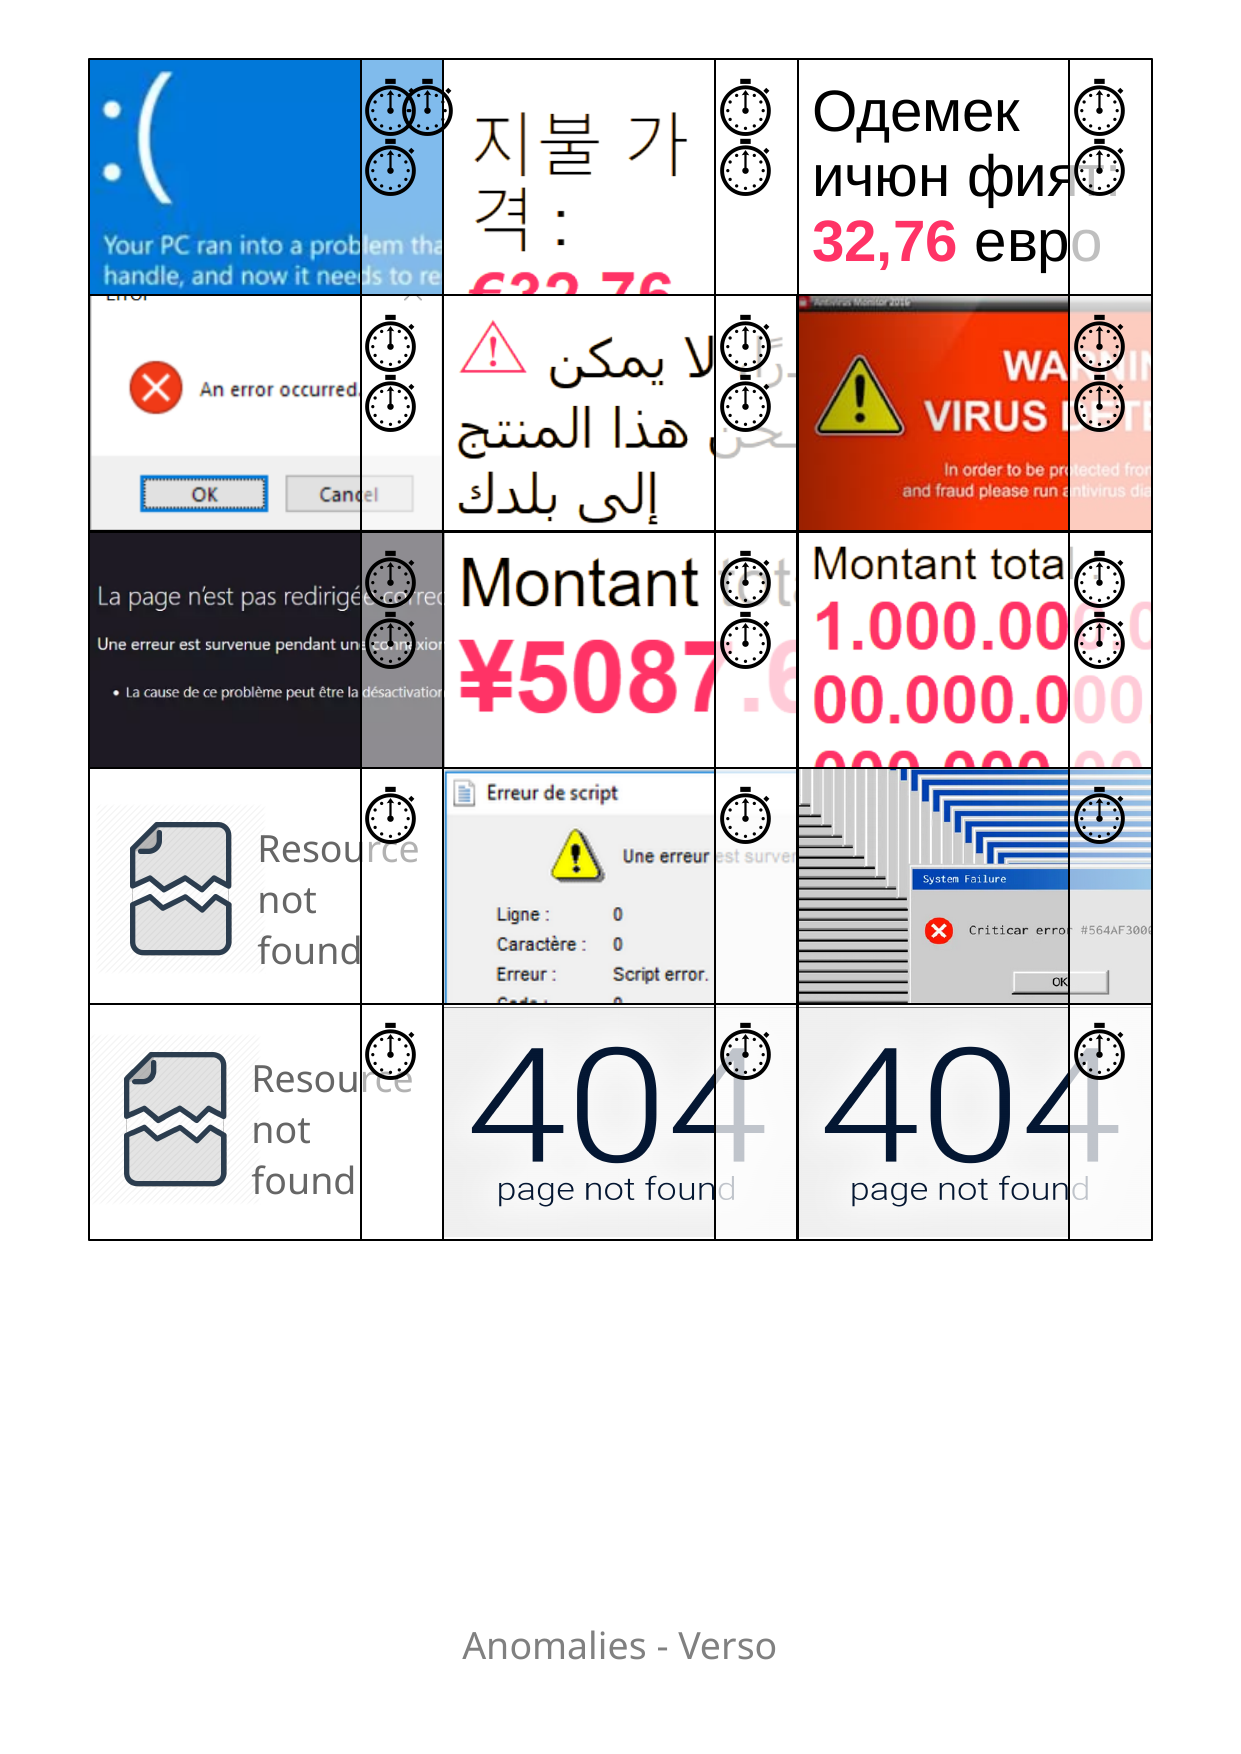

Одемек ичюн фият: 32,76 евро
⏱️⏱️⏱️
⏱️⏱️
⏱️⏱️
⏱️⏱️
⏱️⏱️
⏱️⏱️
⏱️⏱️
⏱️⏱️
⏱️⏱️
⏱️
⏱️
⏱️
Resource
not
found
⏱️
⏱️
⏱️
Resource
not
found
Anomalies - Verso